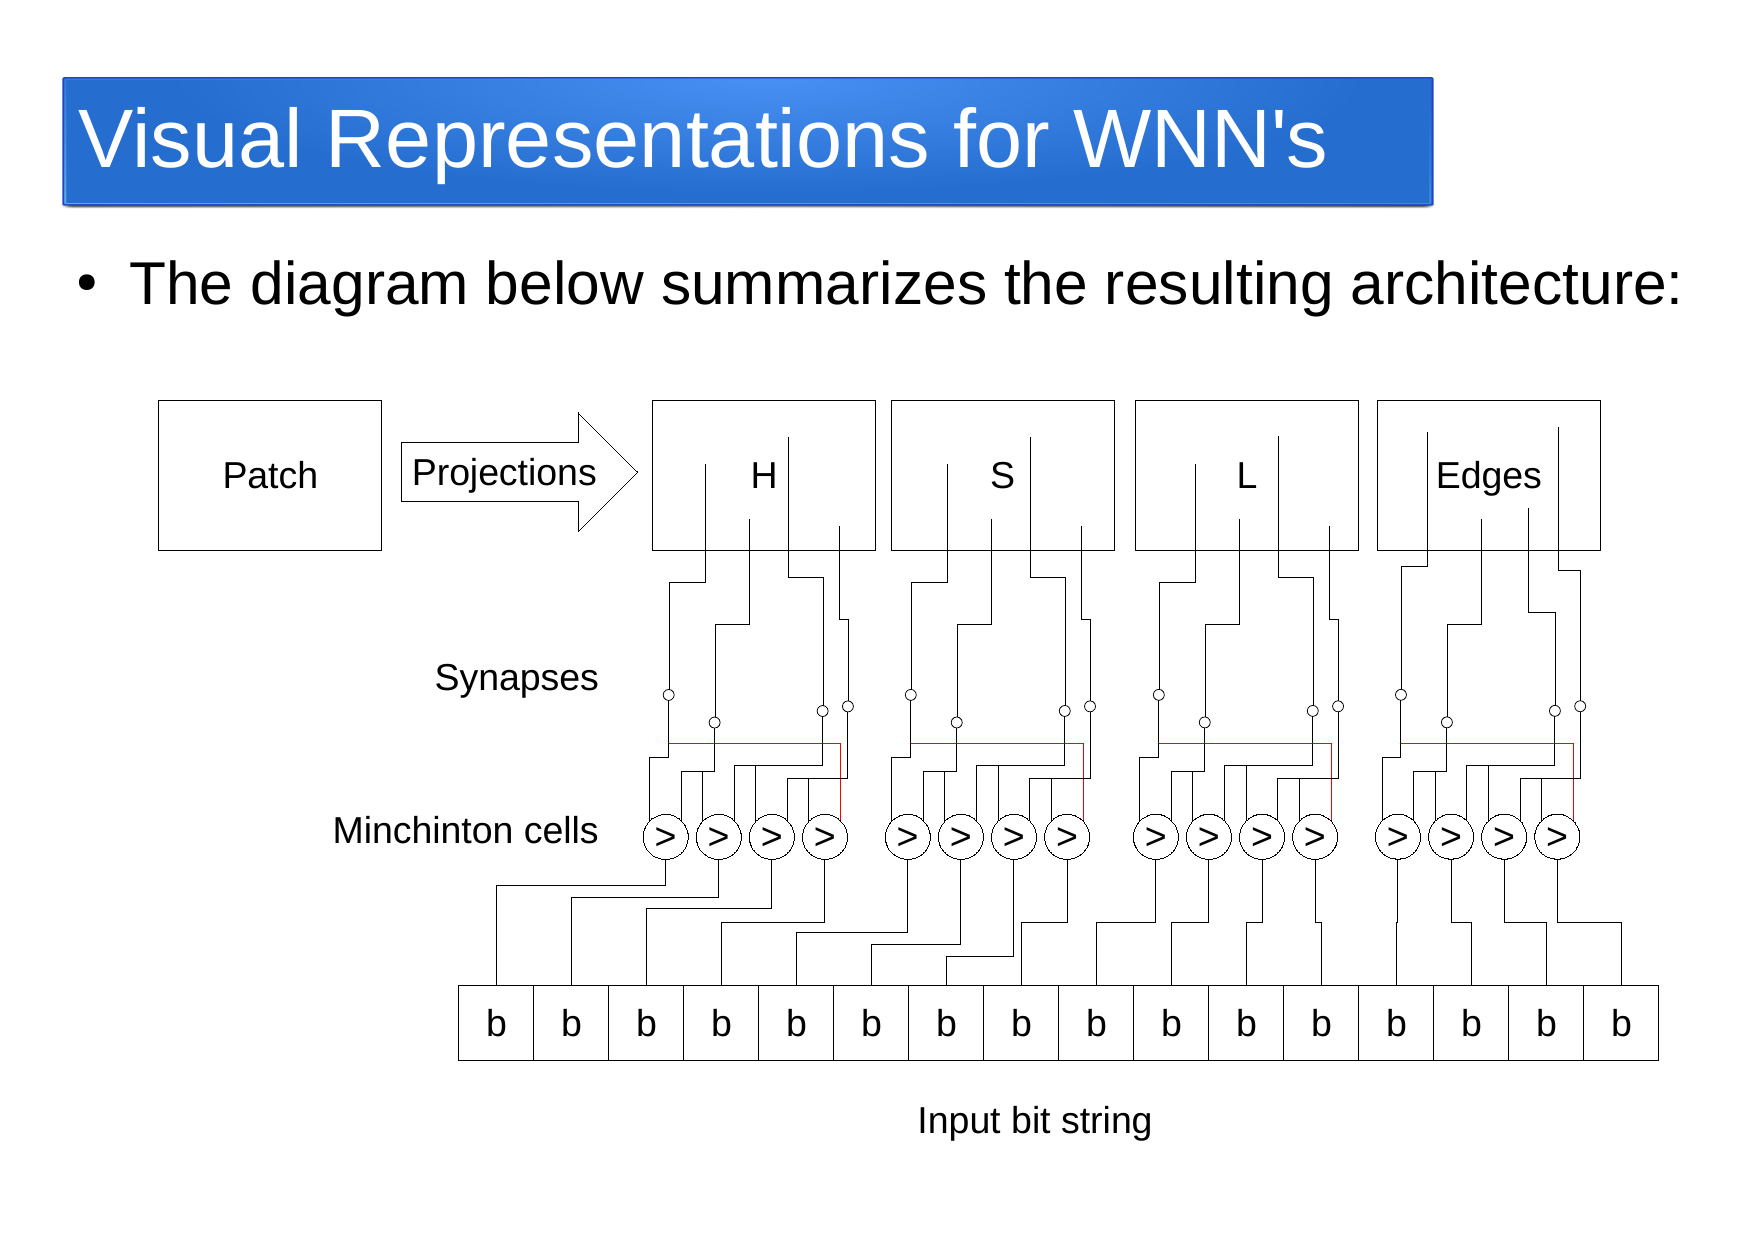

# Visual Representations for WNN's
The diagram below summarizes the resulting architecture:
S
L
Edges
Patch
H
Projections
Synapses
Minchinton cells
>
>
>
>
>
>
>
>
>
>
>
>
>
>
>
>
b
b
b
b
b
b
b
b
b
b
b
b
b
b
b
b
Input bit string